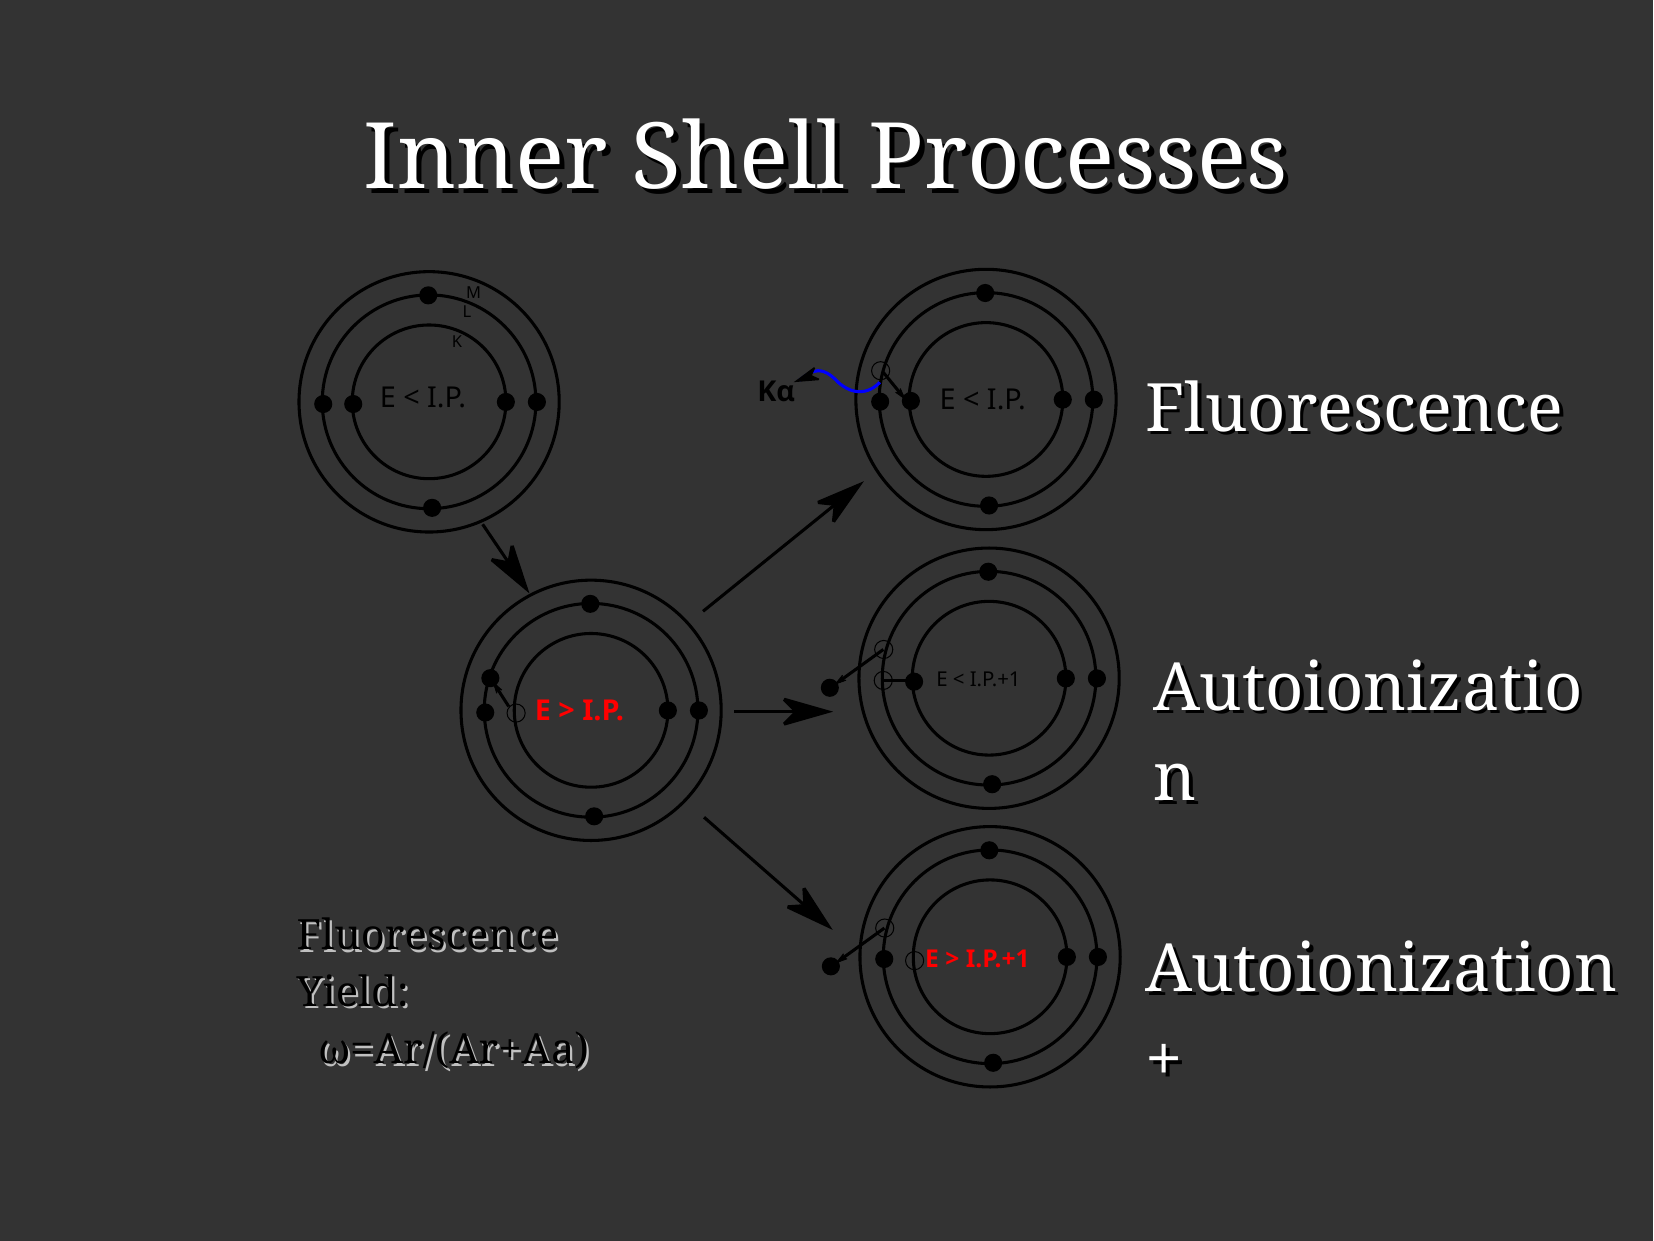

# Inner Shell Processes
Fluorescence
Autoionization
Fluorescence Yield:
 ω=Ar/(Ar+Aa)
Autoionization+